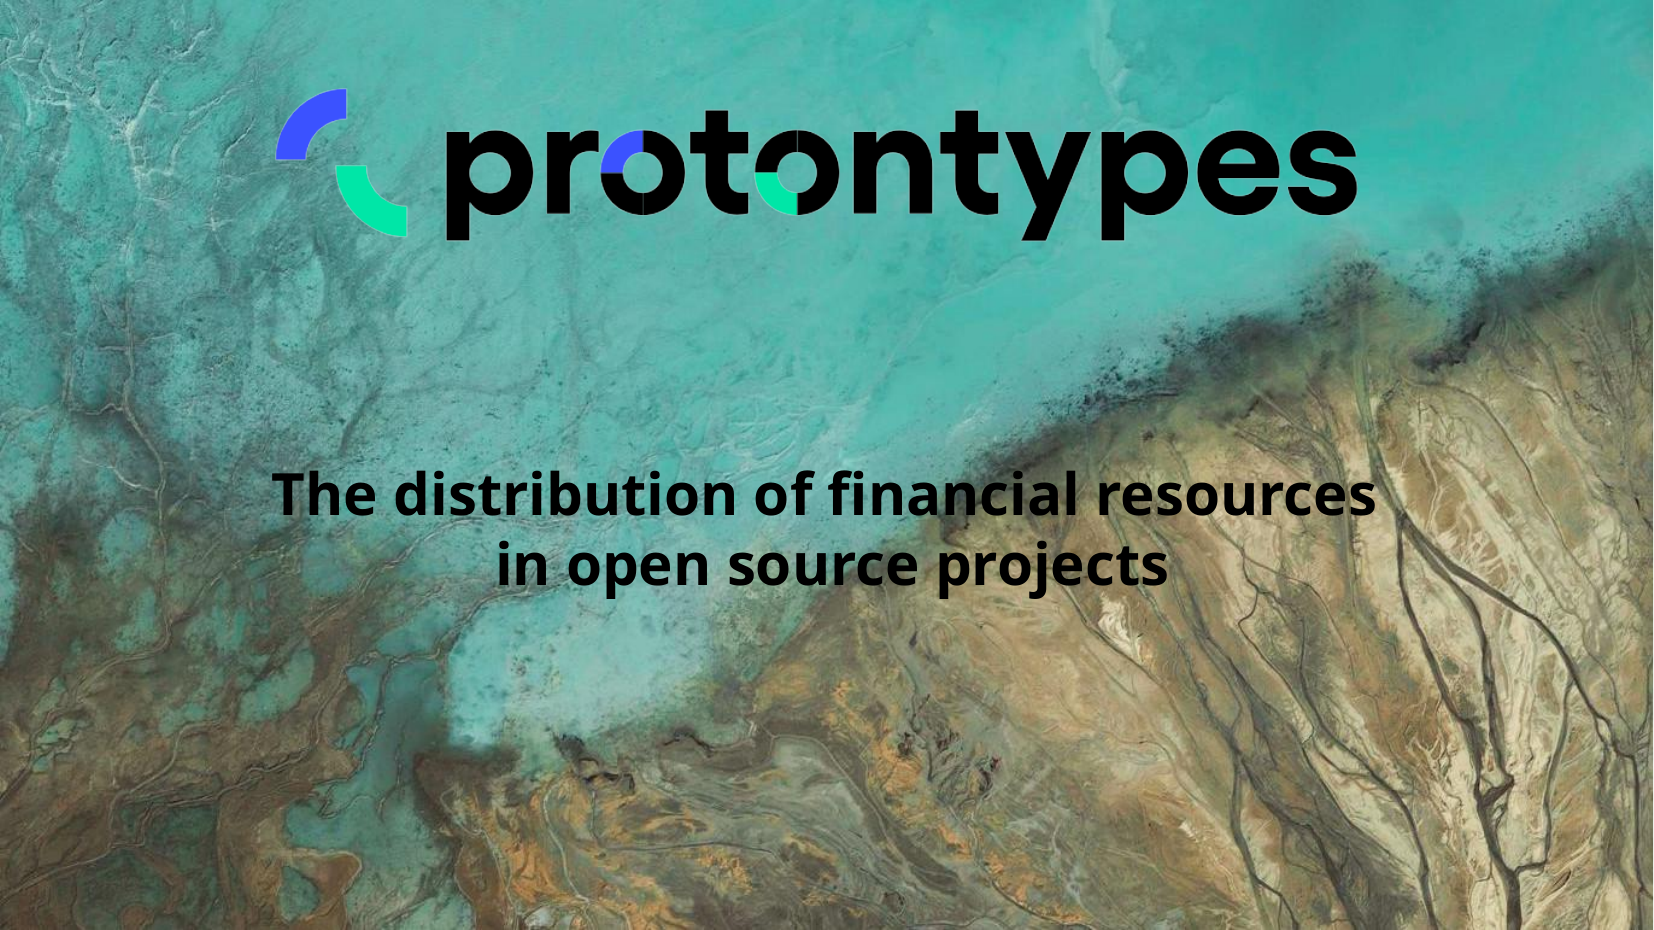

The distribution of financial resources
in open source projects